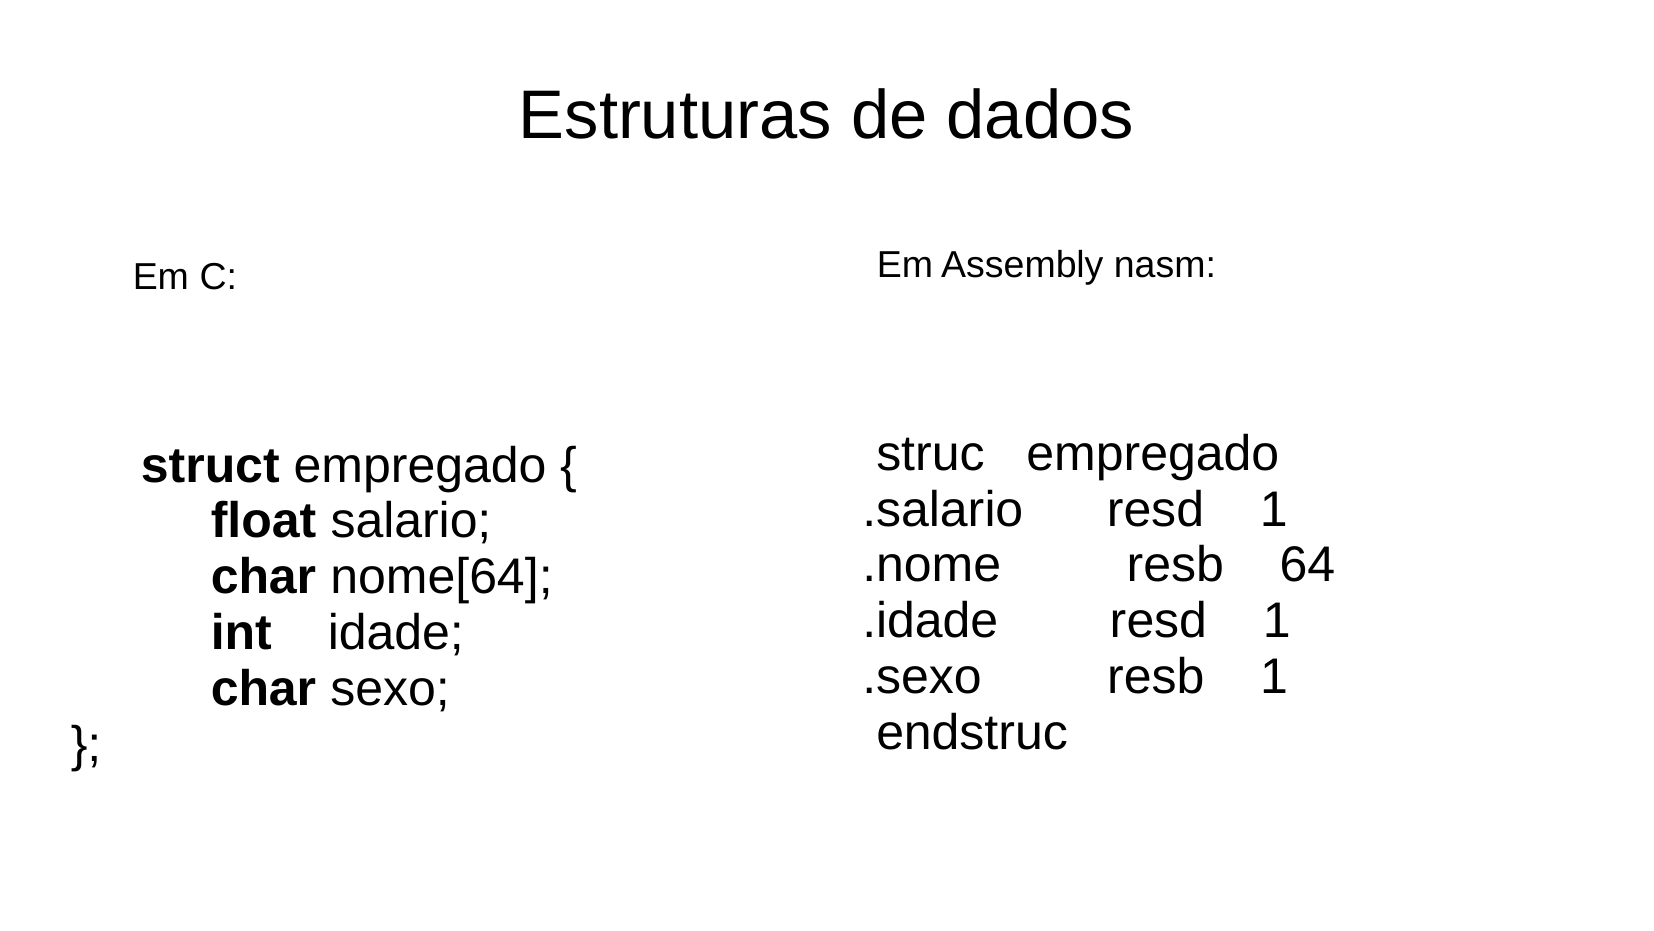

# Estruturas de dados
Em Assembly nasm:
Em C:
 struc empregado
.salario resd 1
.nome resb 64
.idade resd 1
.sexo resb 1
 endstruc
 struct empregado {
 float salario;
 char nome[64];
 int idade;
 char sexo;
};